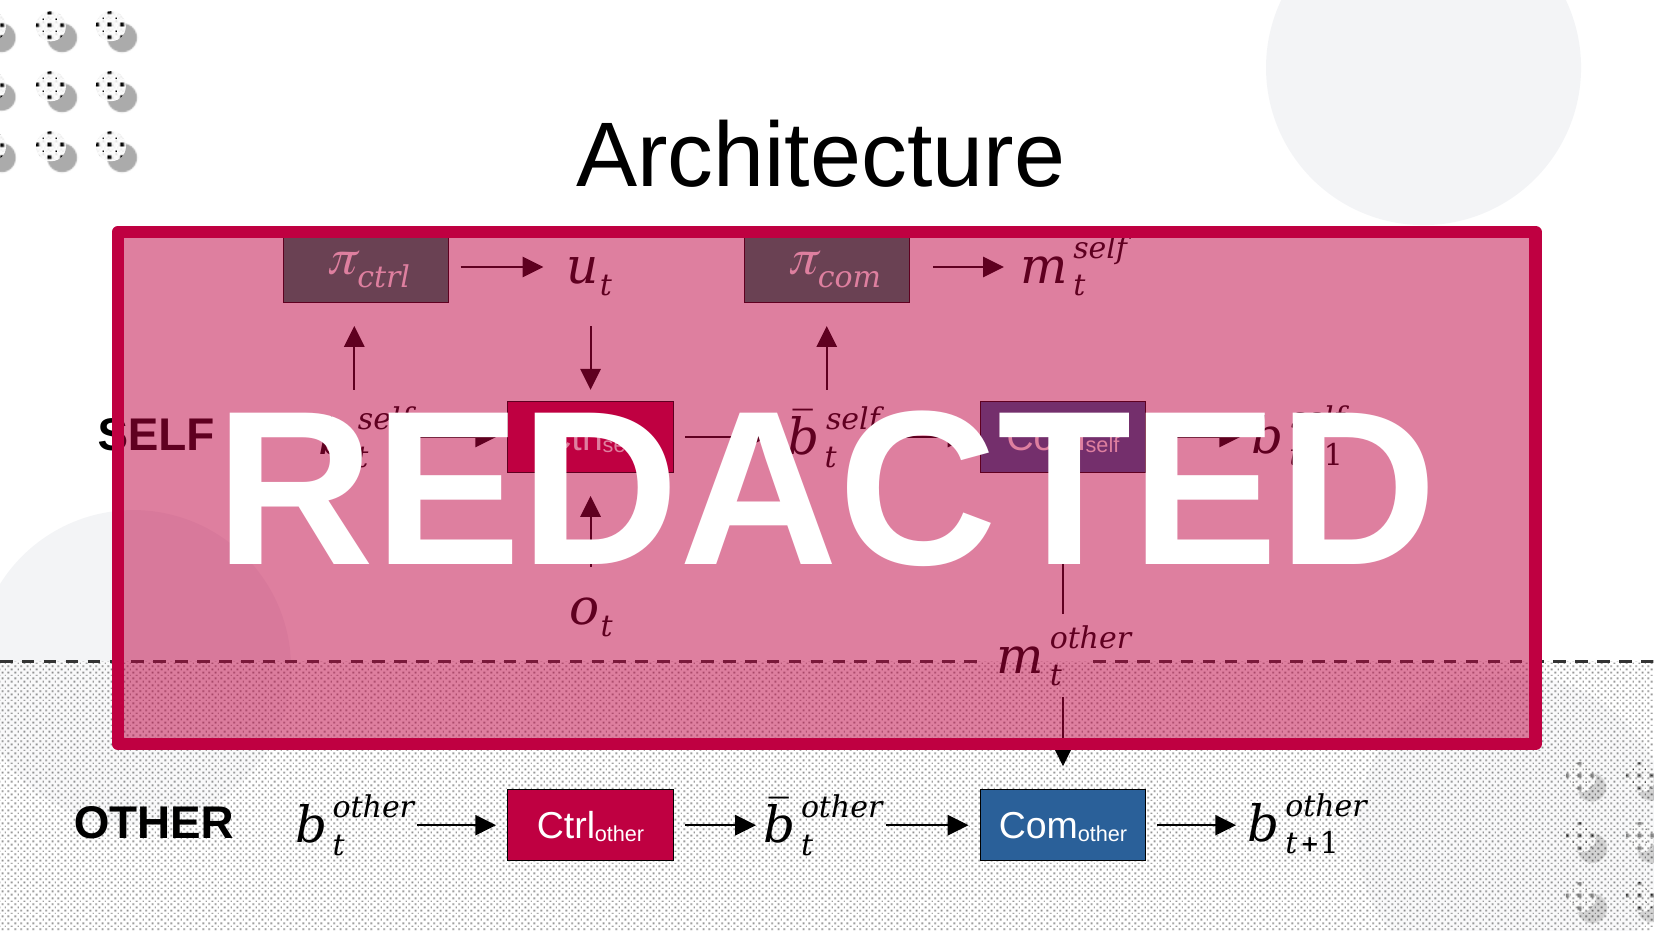

# Architecture
REDACTED
SELF
Ctrlself
Comself
Ctrlother
Comother
OTHER